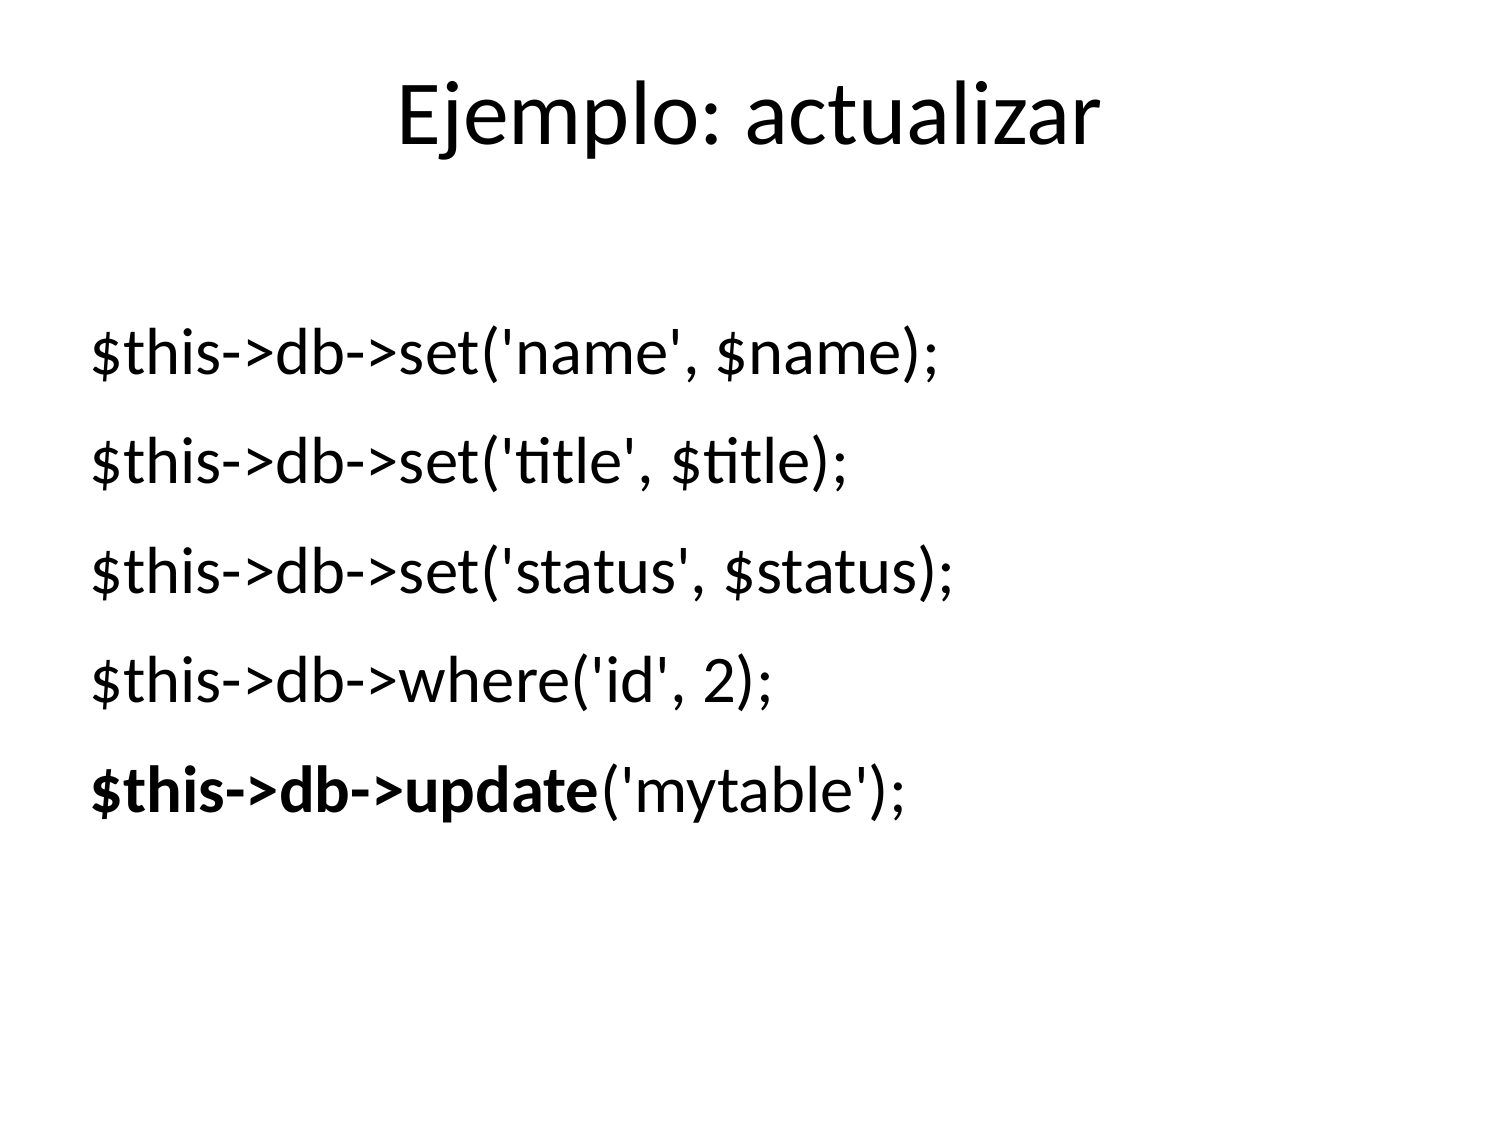

# Ejemplo: actualizar
$this->db->set('name', $name);
$this->db->set('title', $title);
$this->db->set('status', $status);
$this->db->where('id', 2);
$this->db->update('mytable');